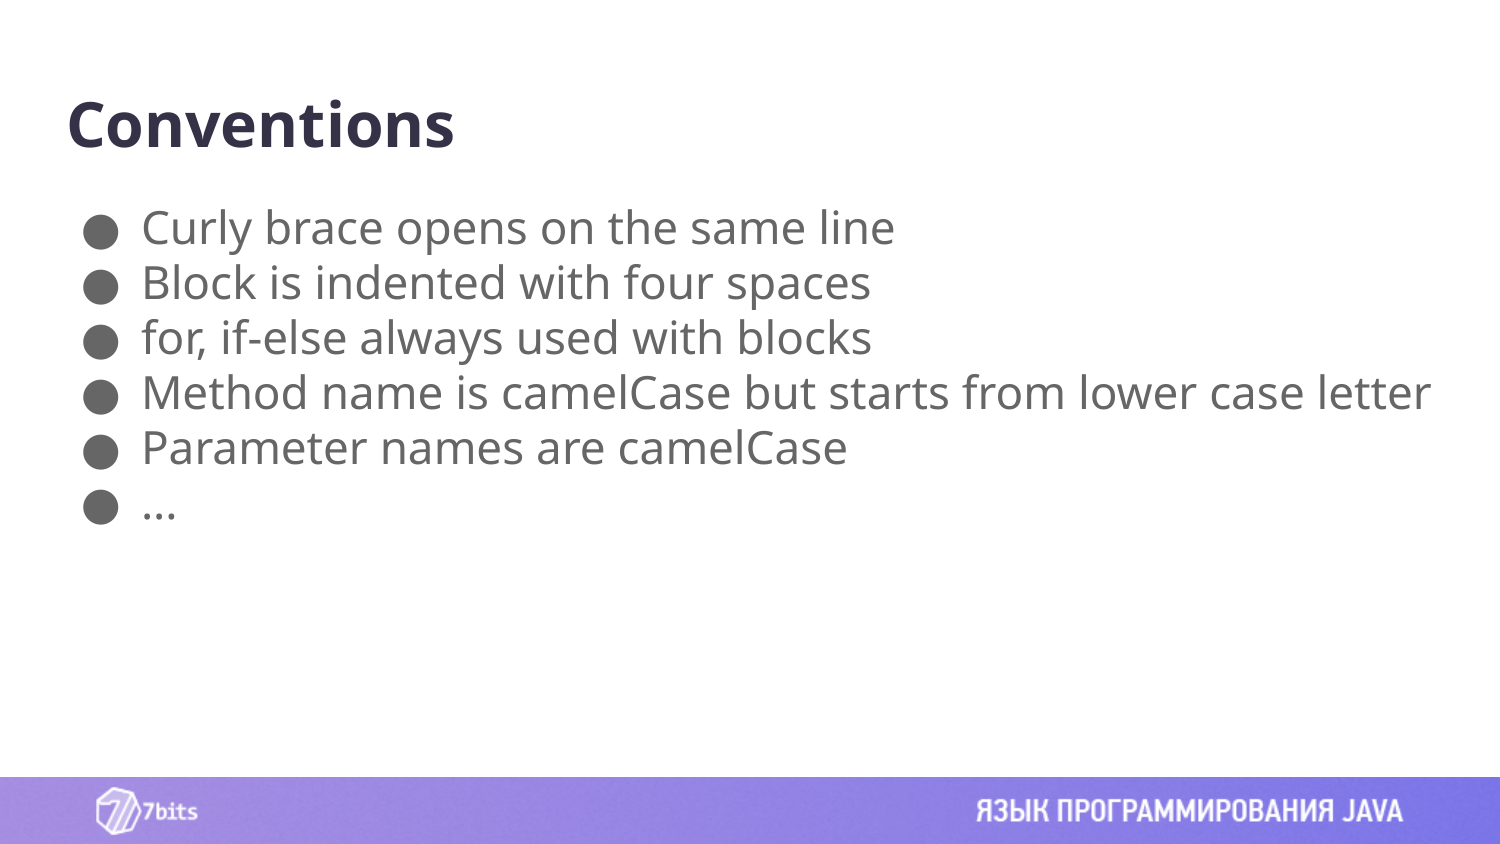

# Conventions
Сurly brace opens on the same line
Block is indented with four spaces
for, if-else always used with blocks
Method name is camelCase but starts from lower case letter
Parameter names are camelCase
...